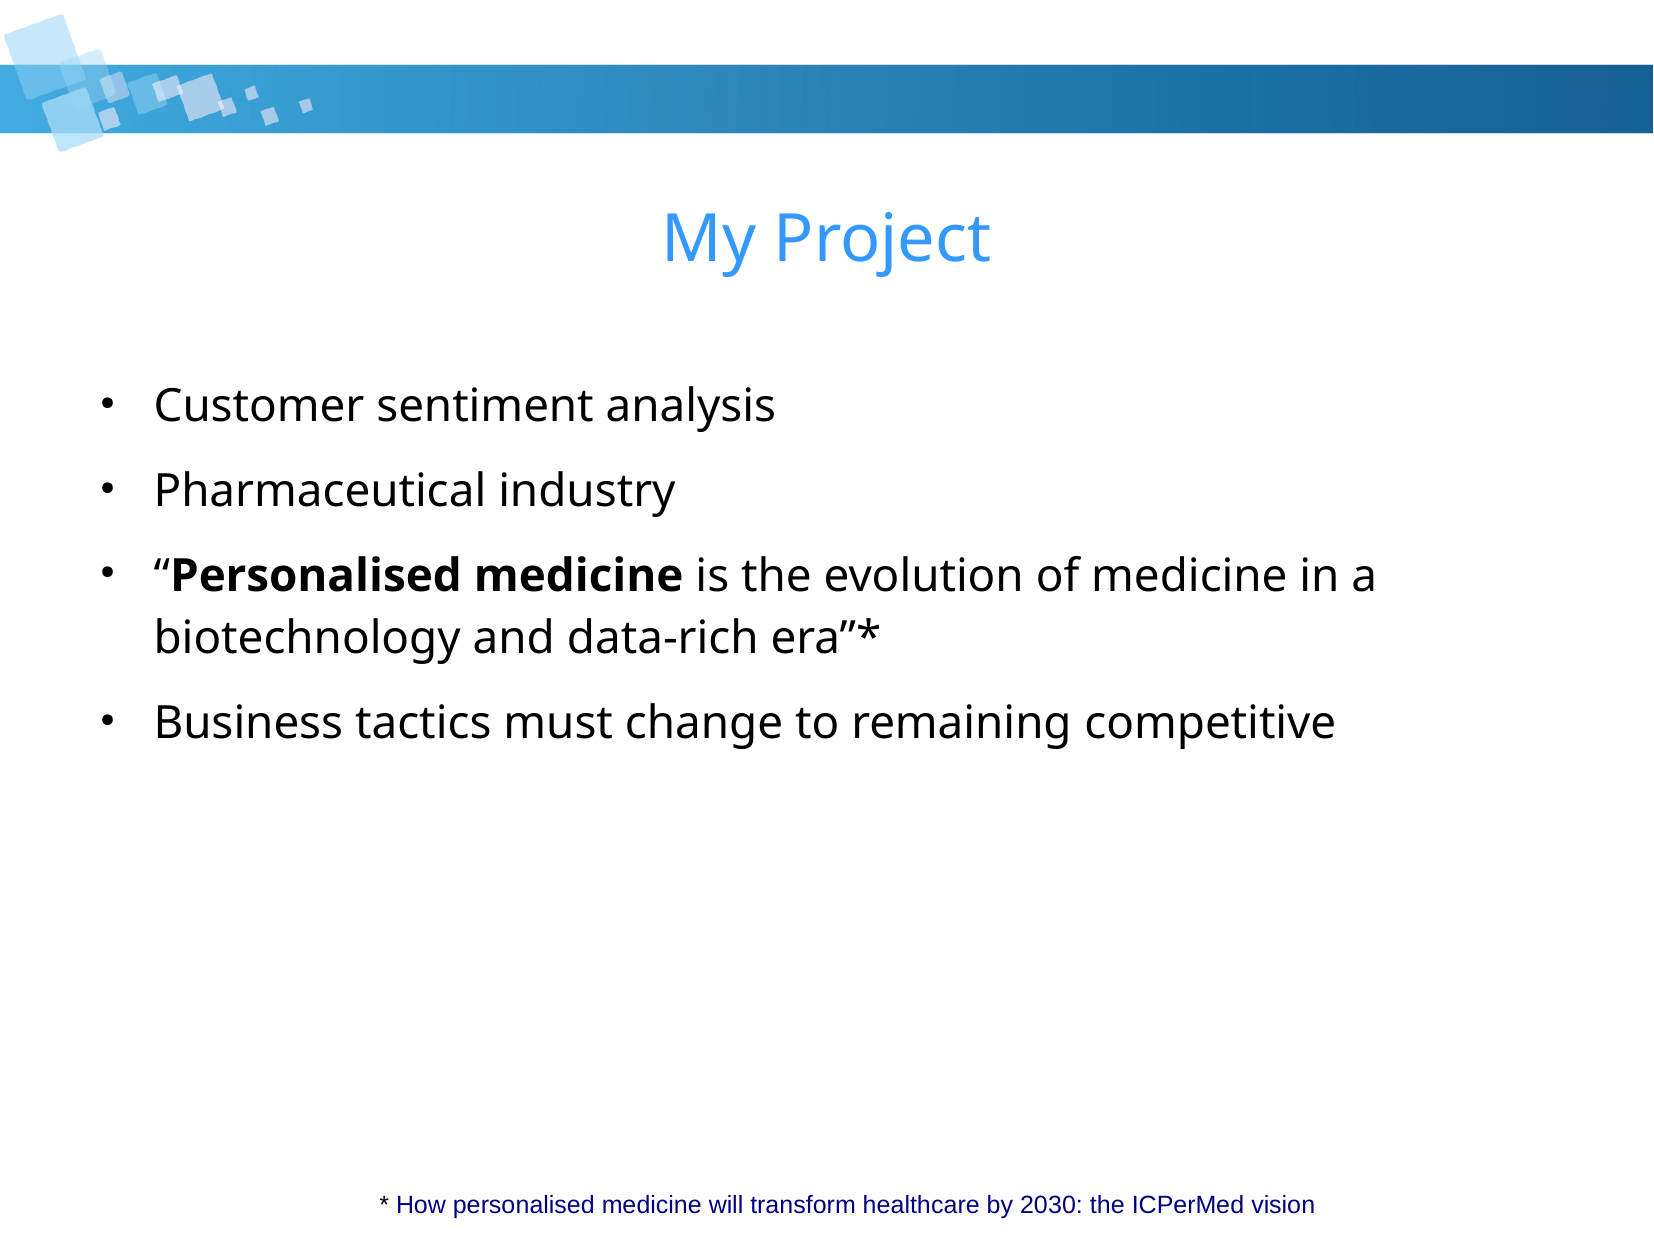

# My Project
Customer sentiment analysis
Pharmaceutical industry
“Personalised medicine is the evolution of medicine in a biotechnology and data-rich era”*
Business tactics must change to remaining competitive
* How personalised medicine will transform healthcare by 2030: the ICPerMed vision